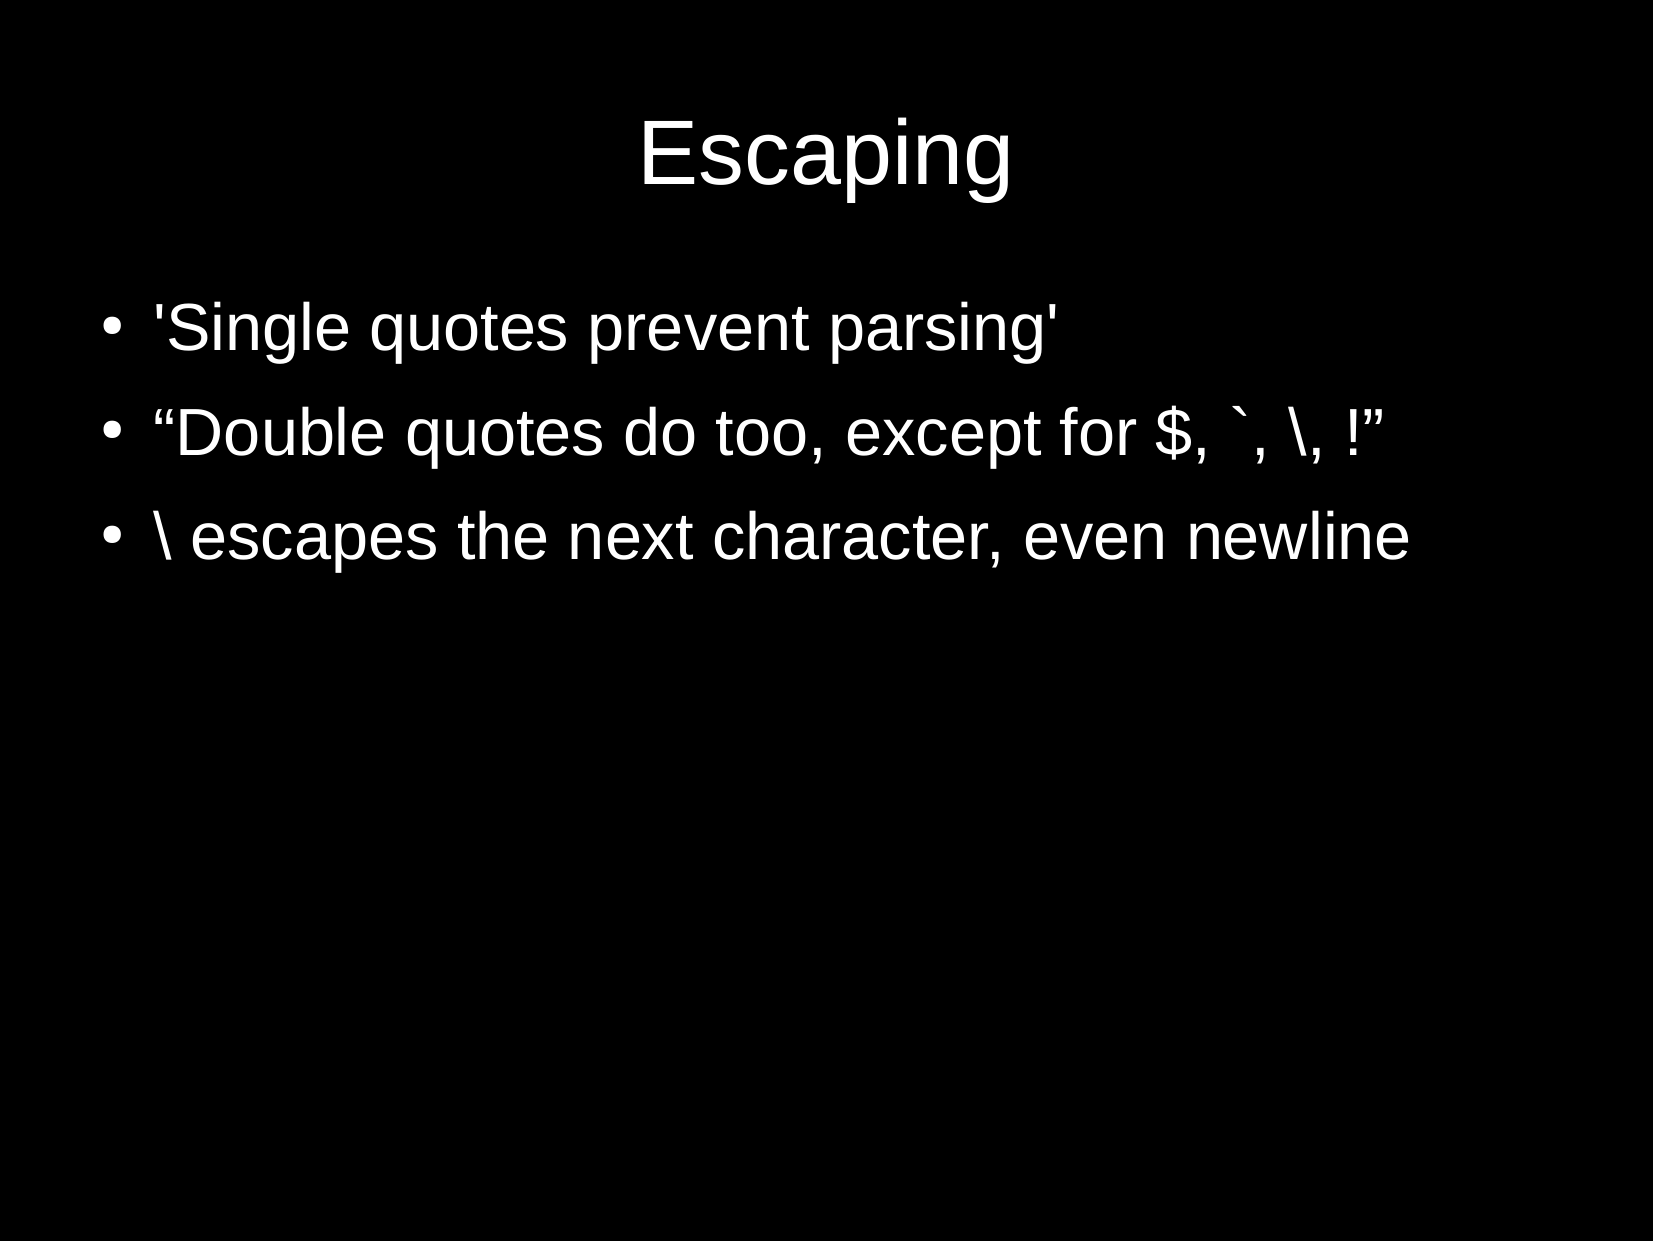

# Escaping
'Single quotes prevent parsing'
“Double quotes do too, except for $, `, \, !”
\ escapes the next character, even newline